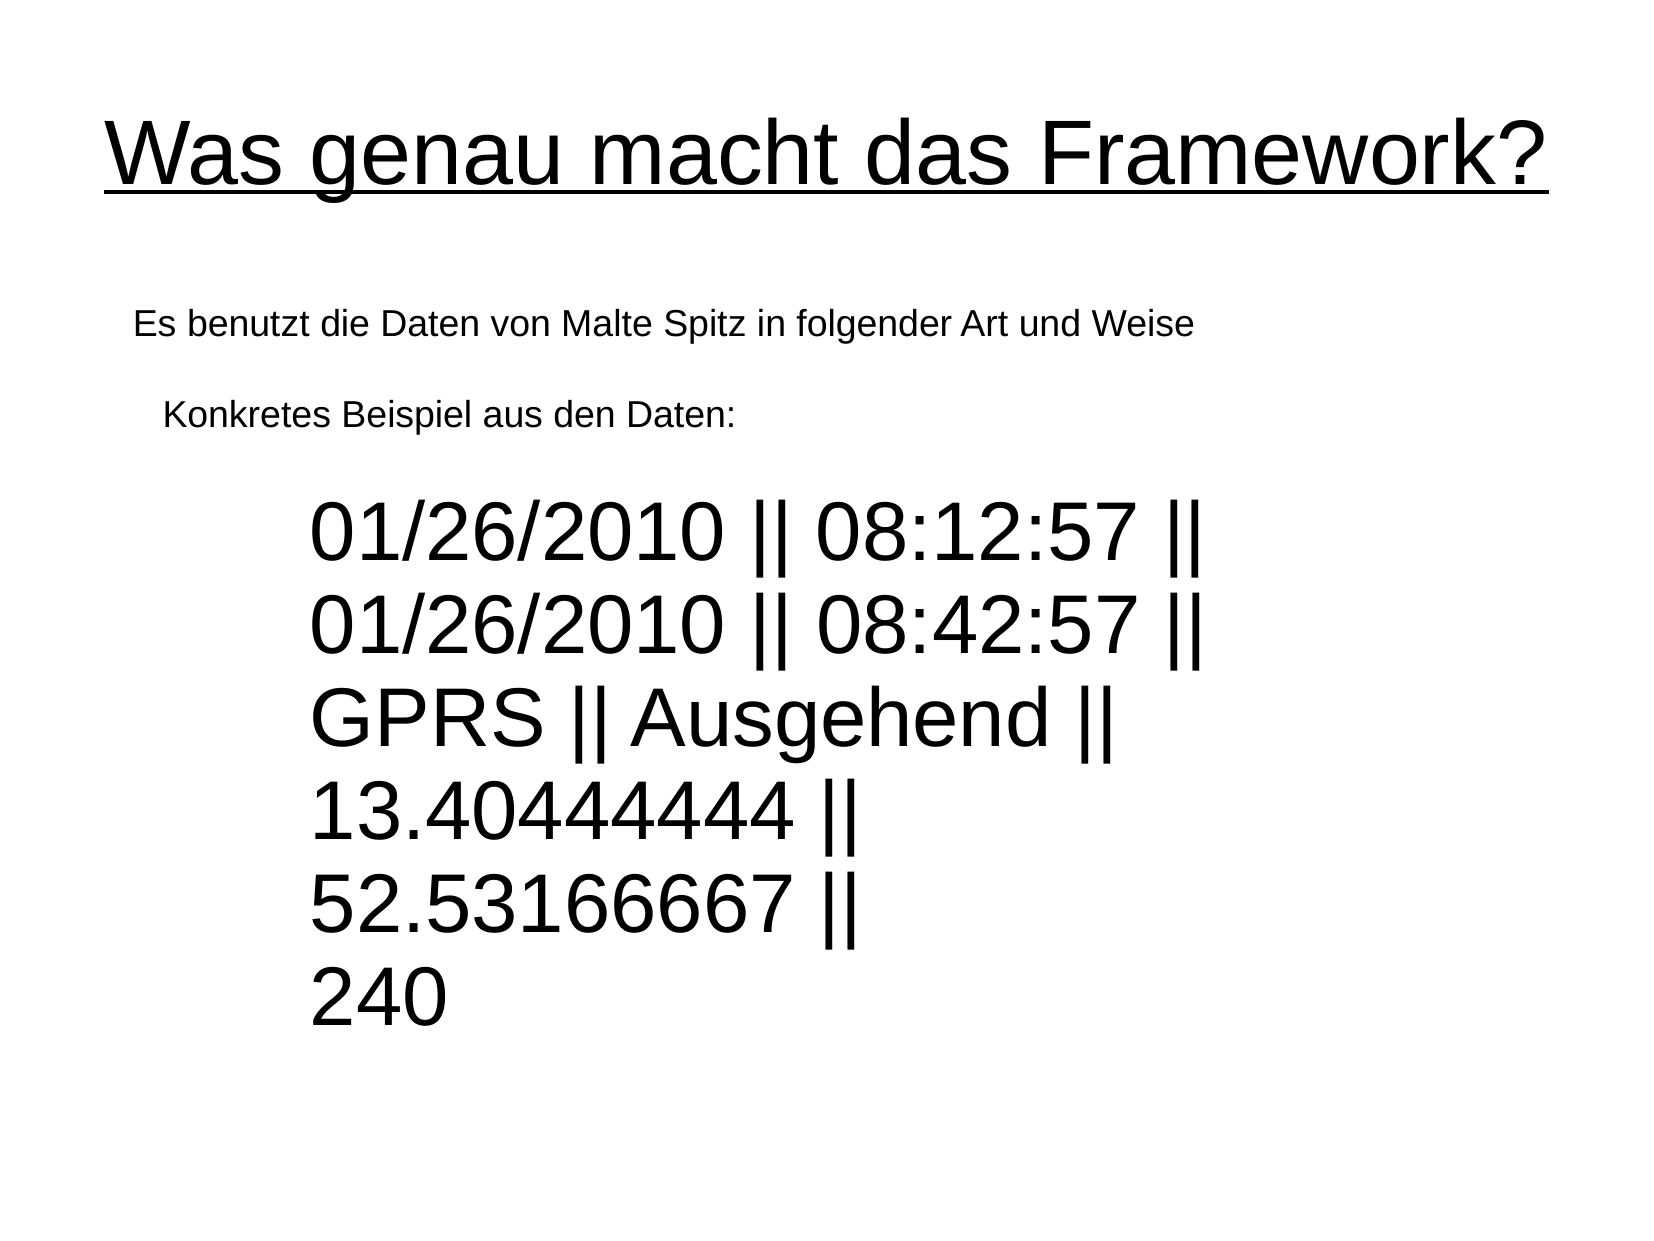

# Was genau macht das Framework?
Es benutzt die Daten von Malte Spitz in folgender Art und Weise
Konkretes Beispiel aus den Daten:
01/26/2010 || 08:12:57 || 01/26/2010 || 08:42:57 || GPRS || Ausgehend || 13.40444444 || 52.53166667 ||
240